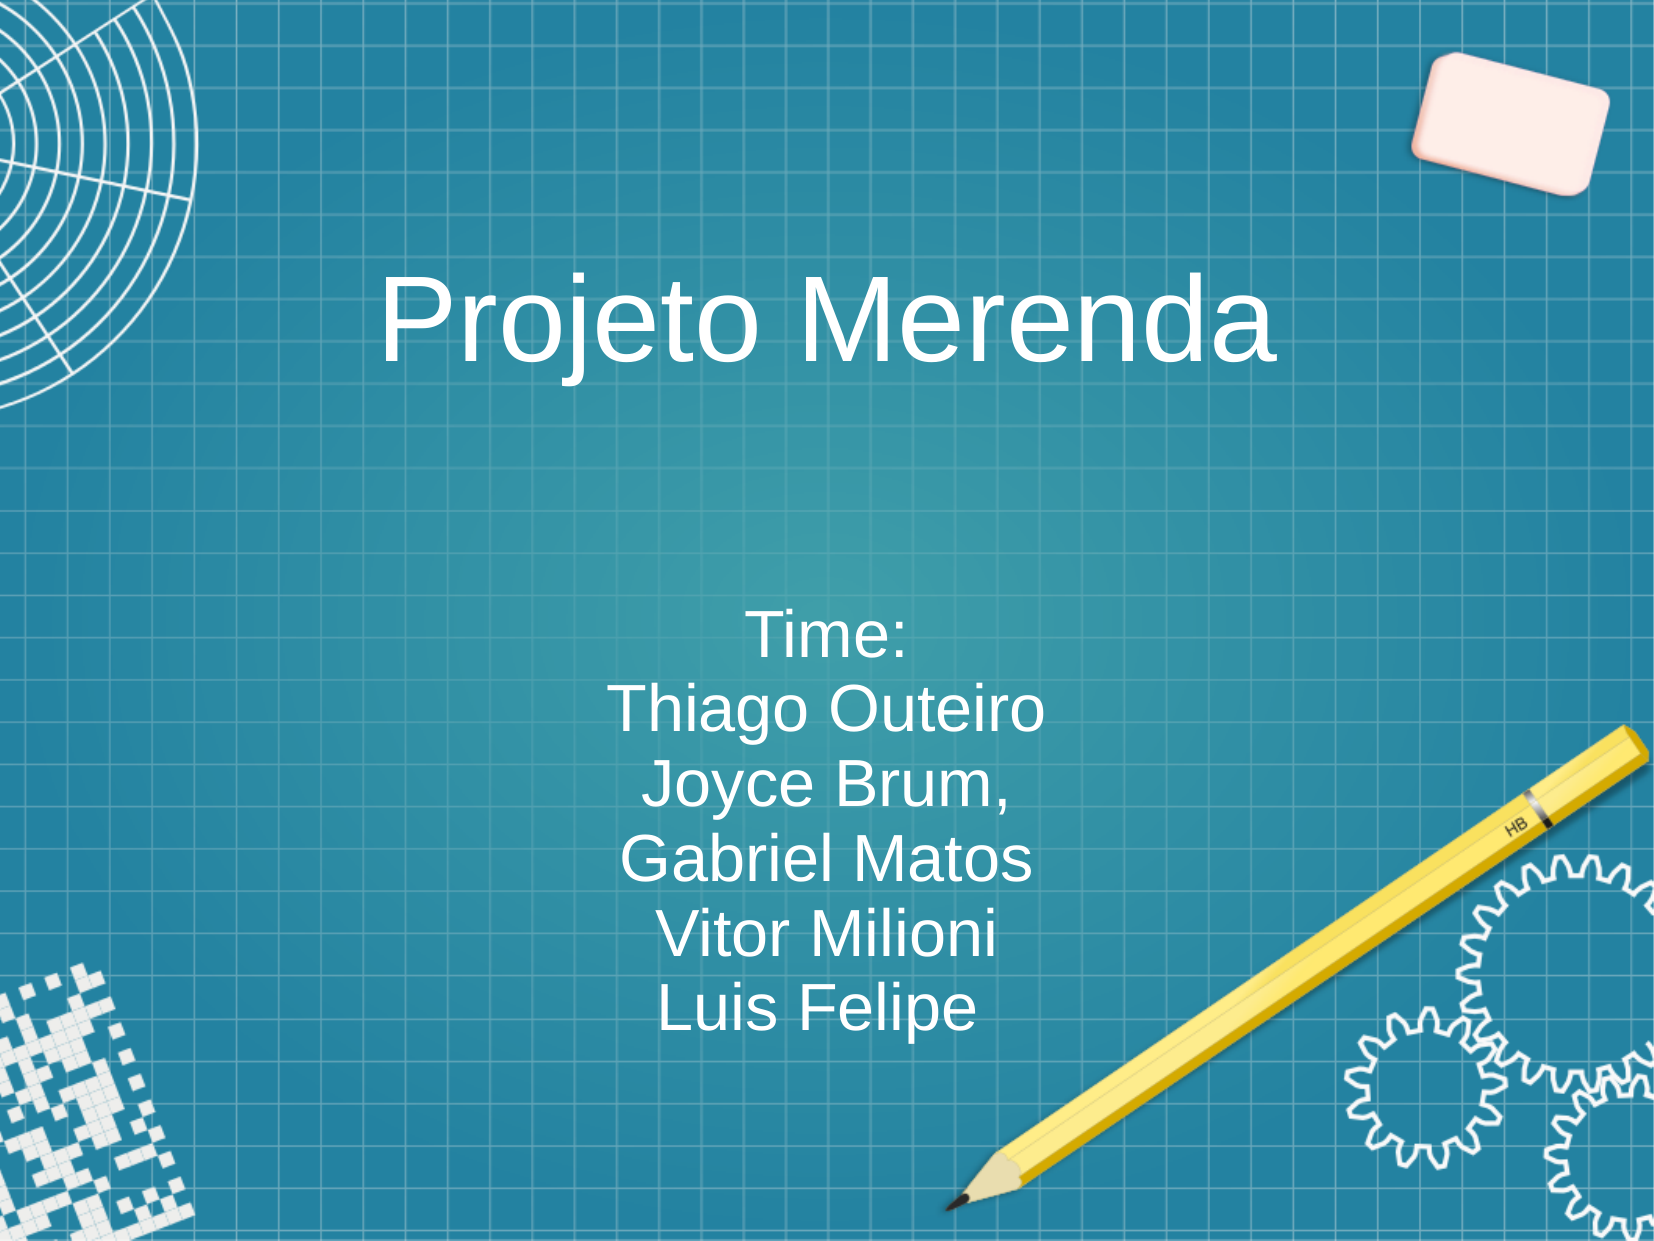

# Projeto Merenda
Time:
Thiago Outeiro
Joyce Brum,
Gabriel Matos
Vitor Milioni
Luis Felipe